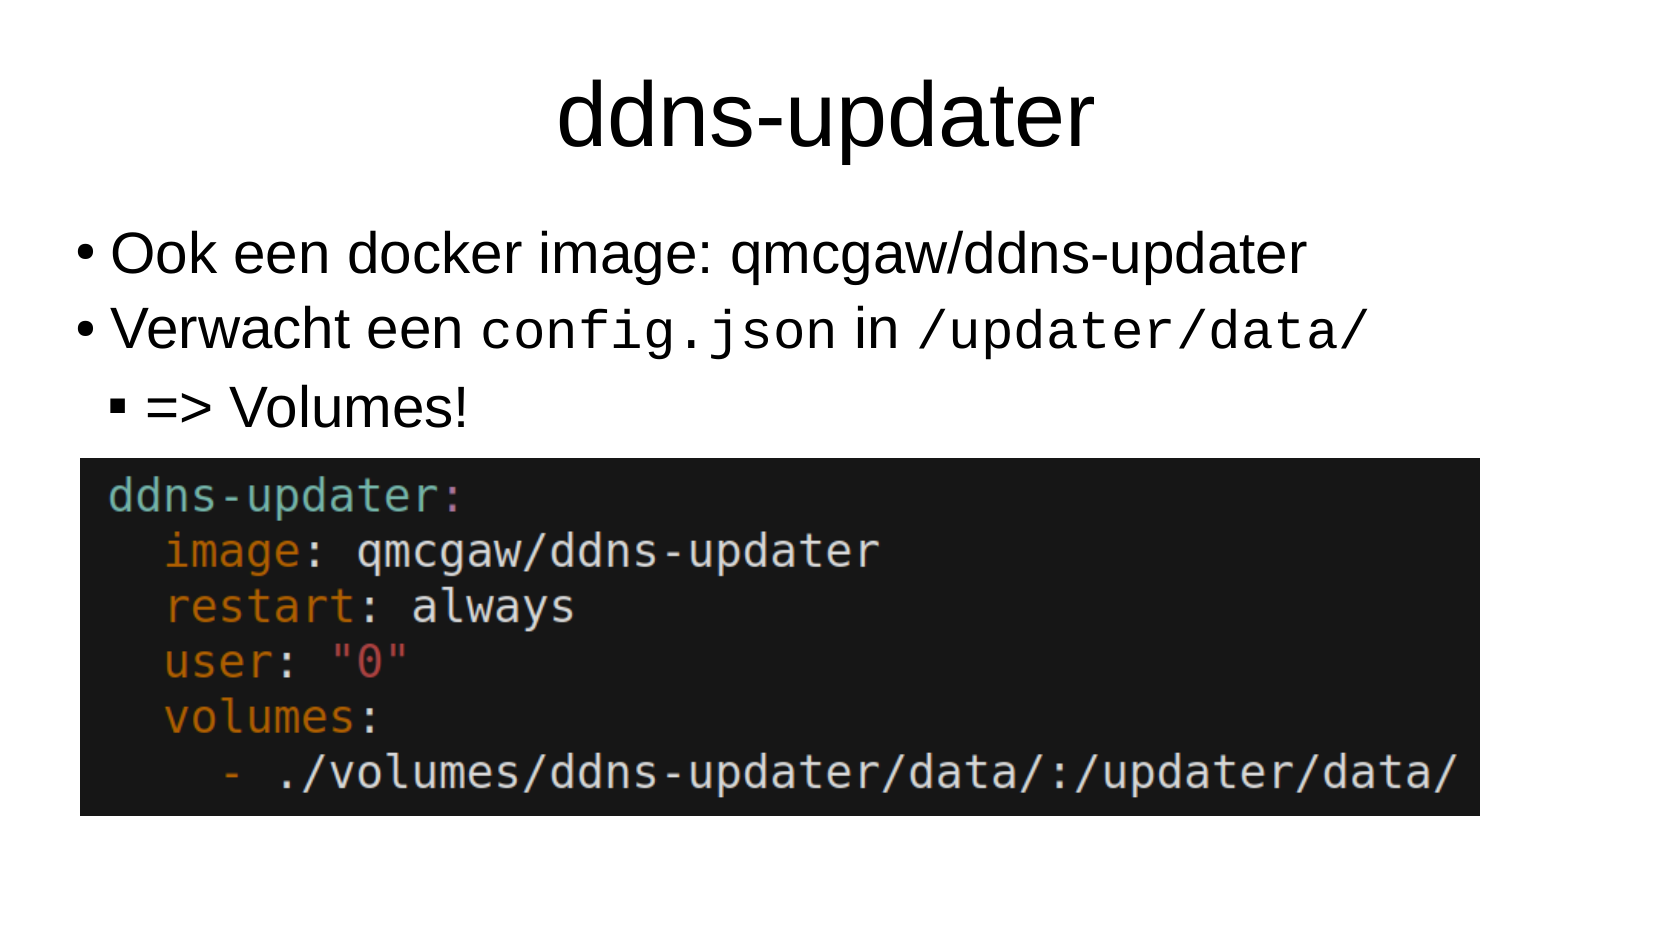

ddns-updater
# Ook een docker image: qmcgaw/ddns-updater
Verwacht een config.json in /updater/data/
=> Volumes!